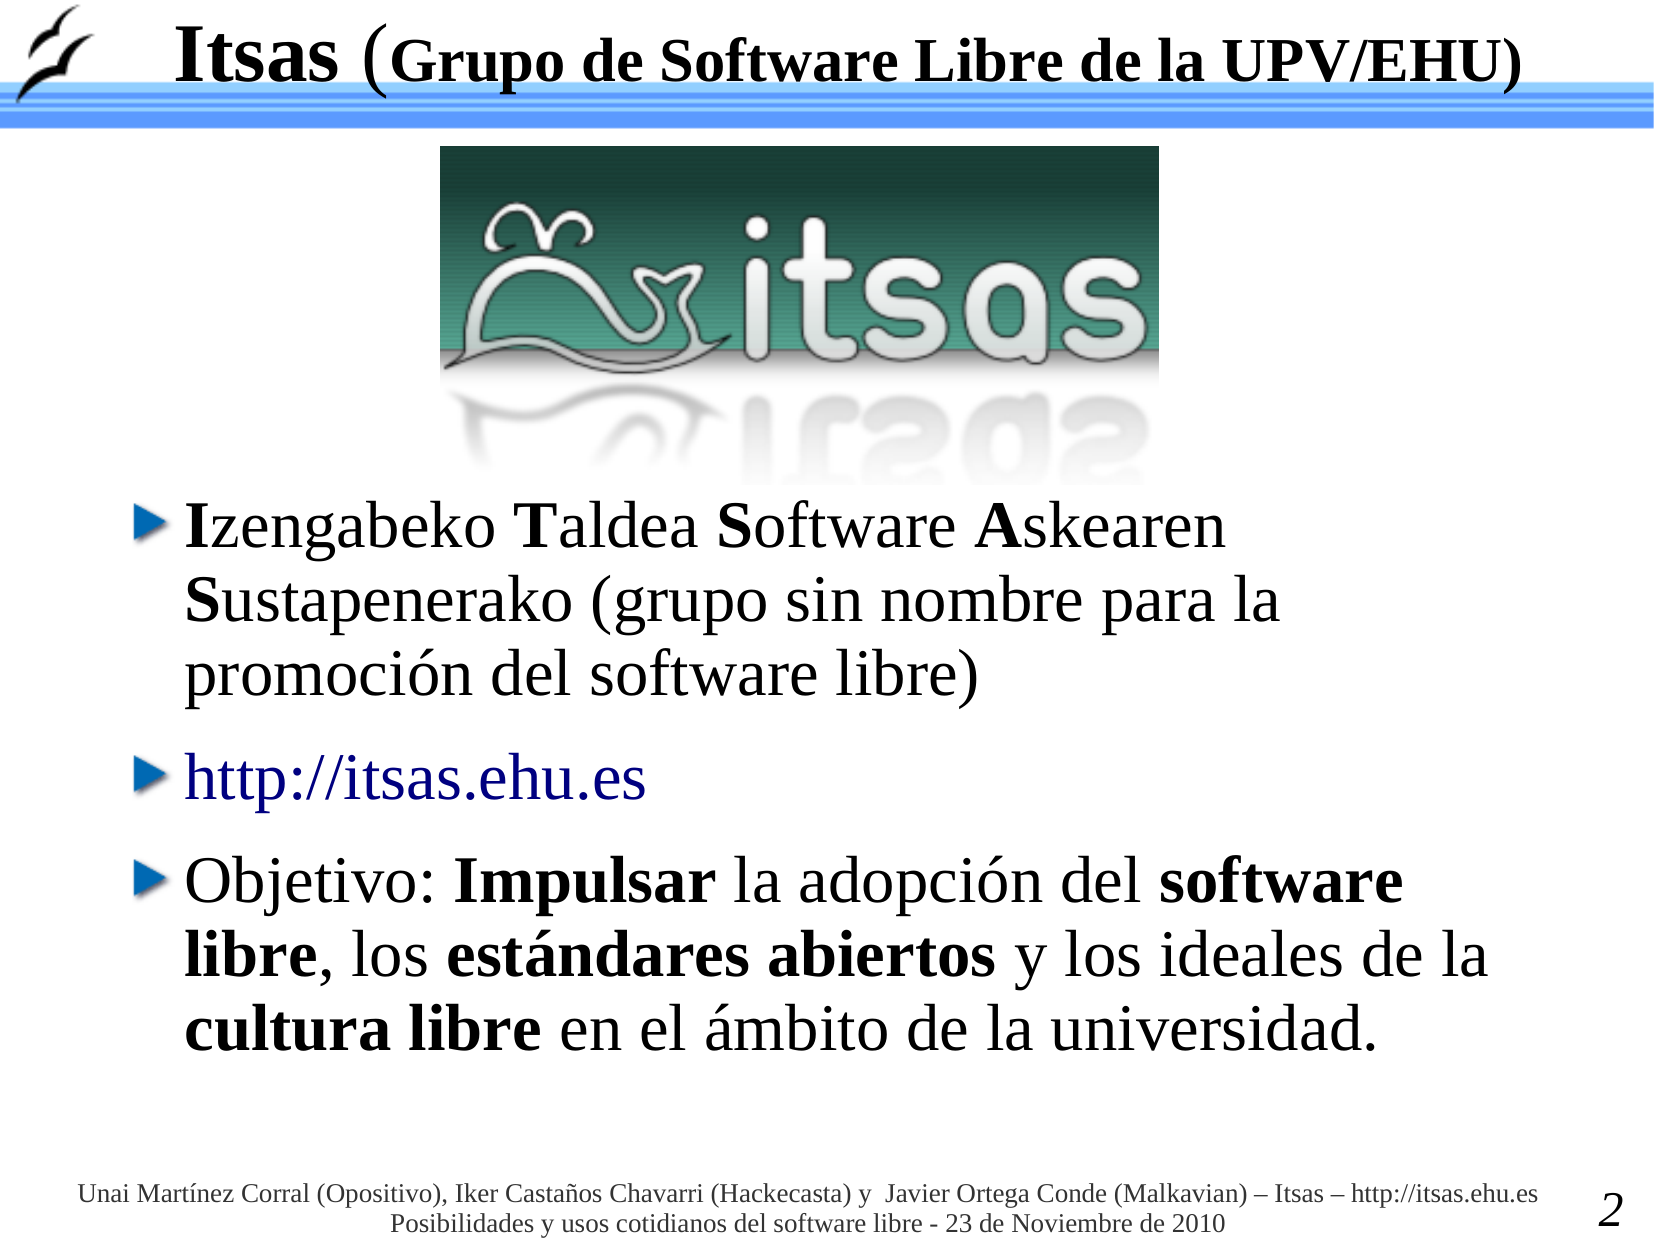

# Itsas (Grupo de Software Libre de la UPV/EHU)
Izengabeko Taldea Software Askearen Sustapenerako (grupo sin nombre para la promoción del software libre)
http://itsas.ehu.es
Objetivo: Impulsar la adopción del software libre, los estándares abiertos y los ideales de la cultura libre en el ámbito de la universidad.